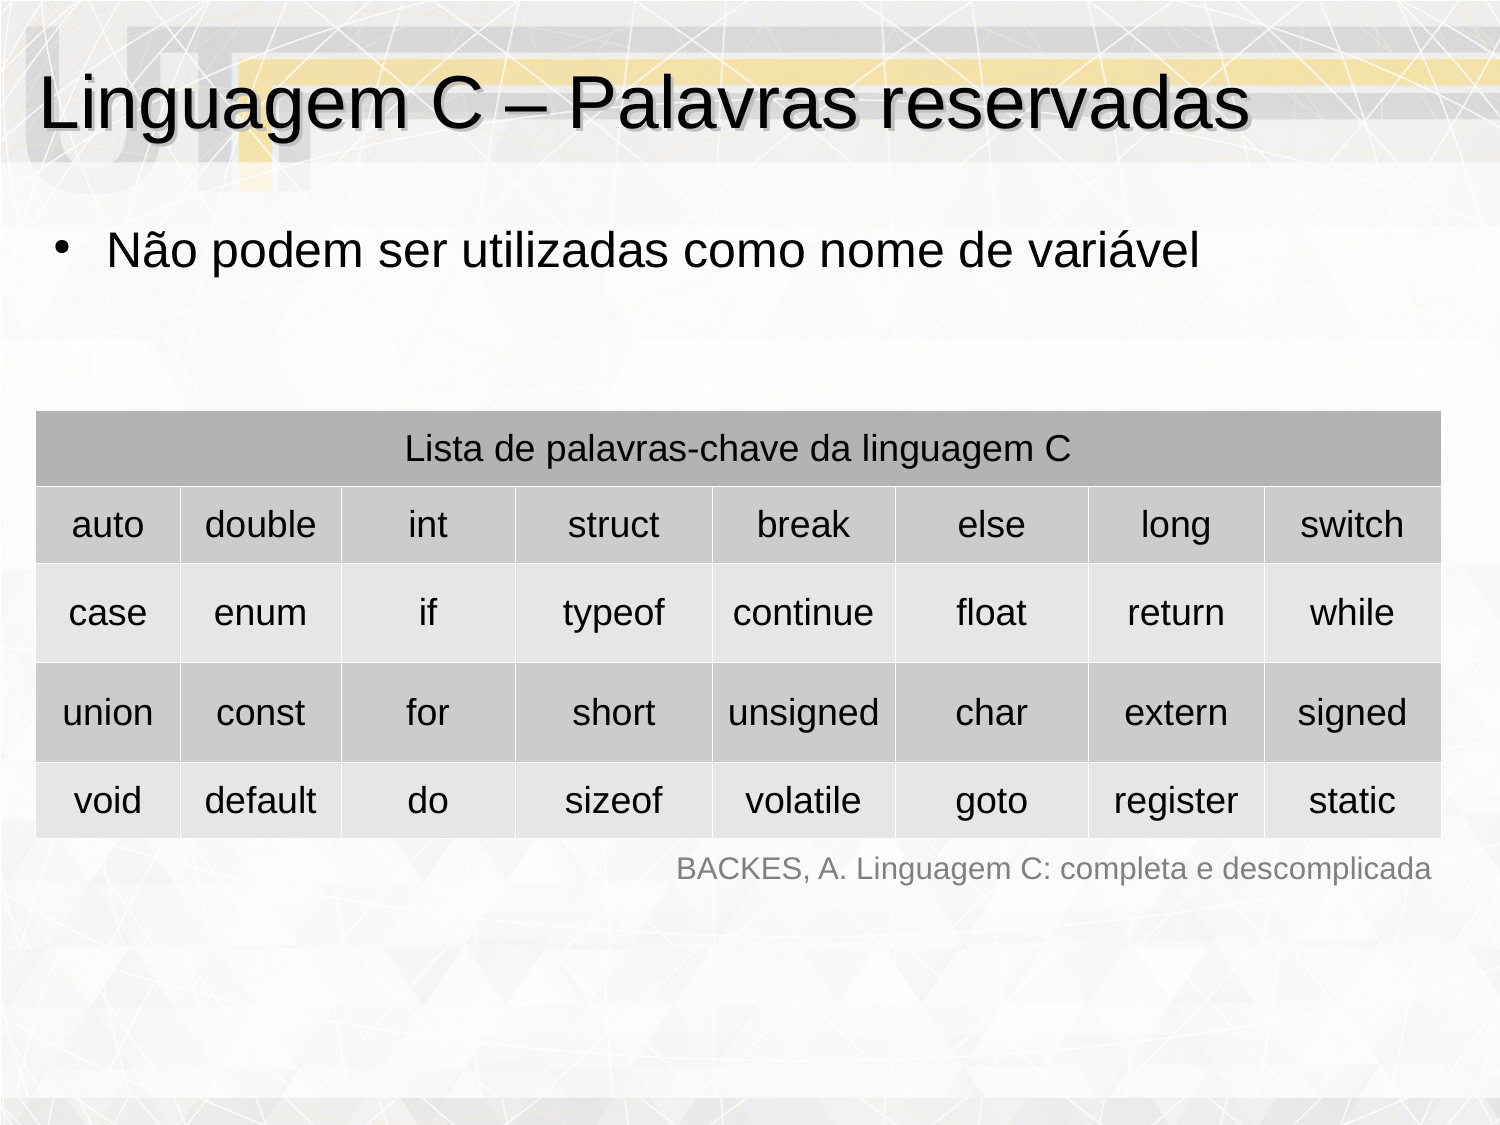

# Linguagem C – Palavras reservadas
Não podem ser utilizadas como nome de variável
| Lista de palavras-chave da linguagem C | | | | | | | |
| --- | --- | --- | --- | --- | --- | --- | --- |
| auto | double | int | struct | break | else | long | switch |
| case | enum | if | typeof | continue | float | return | while |
| union | const | for | short | unsigned | char | extern | signed |
| void | default | do | sizeof | volatile | goto | register | static |
BACKES, A. Linguagem C: completa e descomplicada